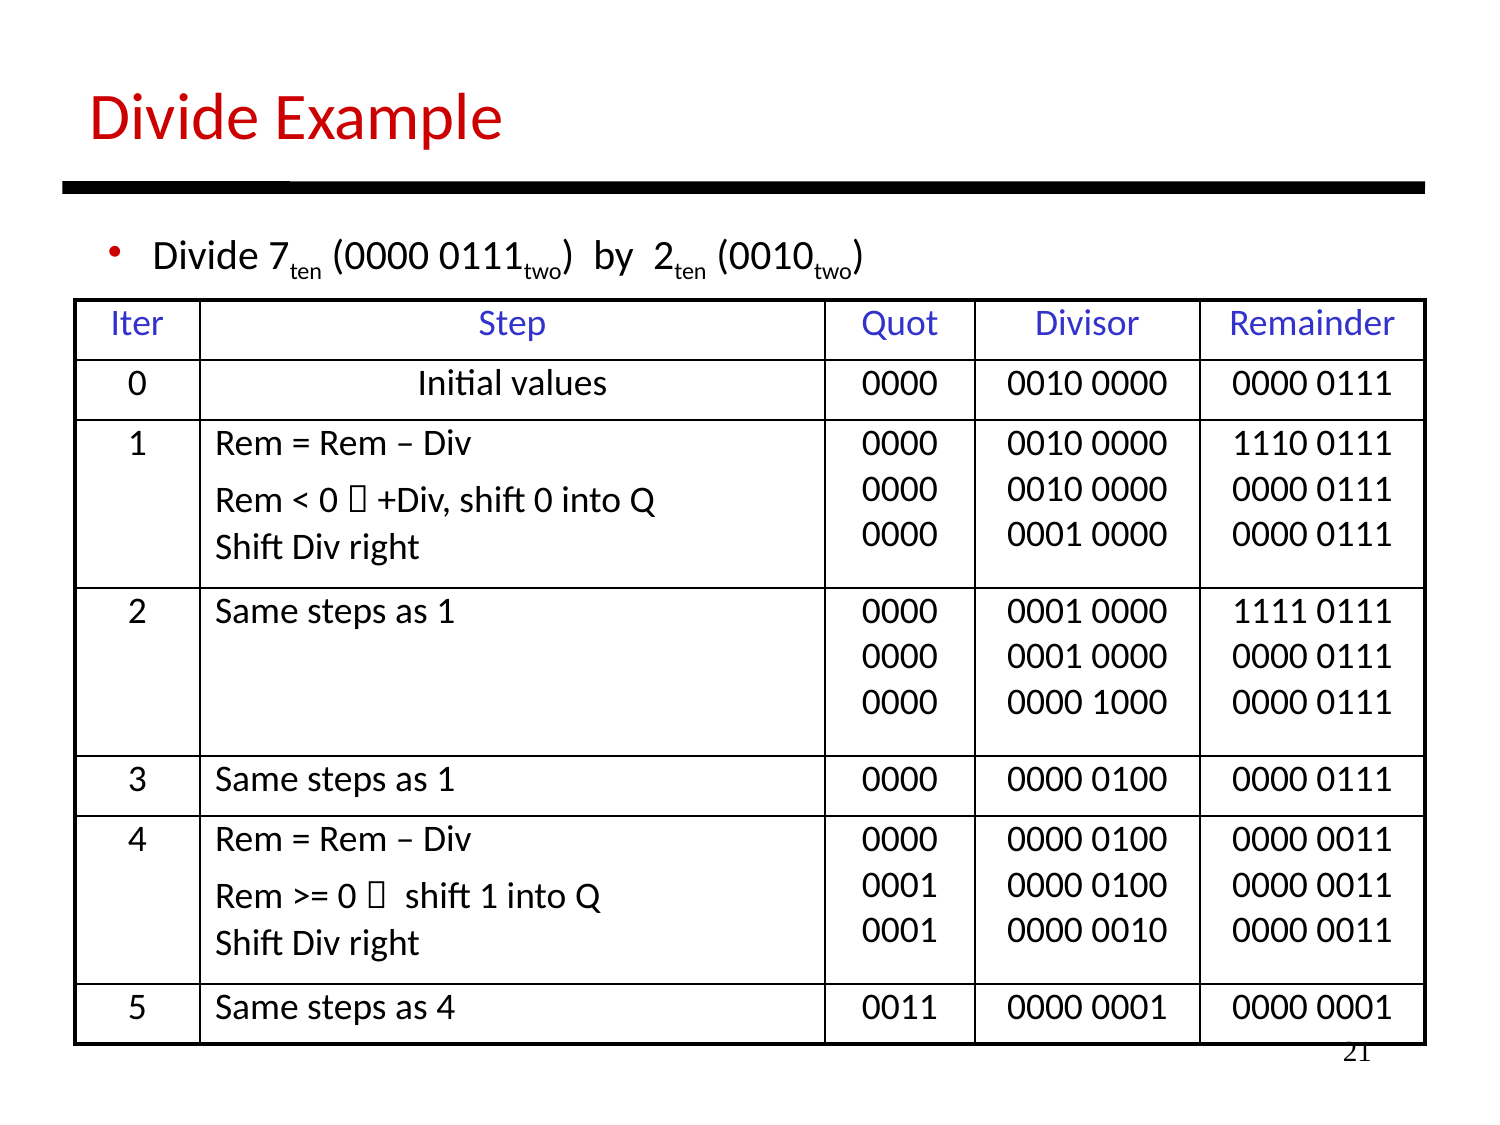

Divide Example
 Divide 7ten (0000 0111two) by 2ten (0010two)
| Iter | Step | Quot | Divisor | Remainder |
| --- | --- | --- | --- | --- |
| 0 | Initial values | 0000 | 0010 0000 | 0000 0111 |
| 1 | Rem = Rem – Div Rem < 0  +Div, shift 0 into Q Shift Div right | 0000 0000 0000 | 0010 0000 0010 0000 0001 0000 | 1110 0111 0000 0111 0000 0111 |
| 2 | Same steps as 1 | 0000 0000 0000 | 0001 0000 0001 0000 0000 1000 | 1111 0111 0000 0111 0000 0111 |
| 3 | Same steps as 1 | 0000 | 0000 0100 | 0000 0111 |
| 4 | Rem = Rem – Div Rem >= 0  shift 1 into Q Shift Div right | 0000 0001 0001 | 0000 0100 0000 0100 0000 0010 | 0000 0011 0000 0011 0000 0011 |
| 5 | Same steps as 4 | 0011 | 0000 0001 | 0000 0001 |